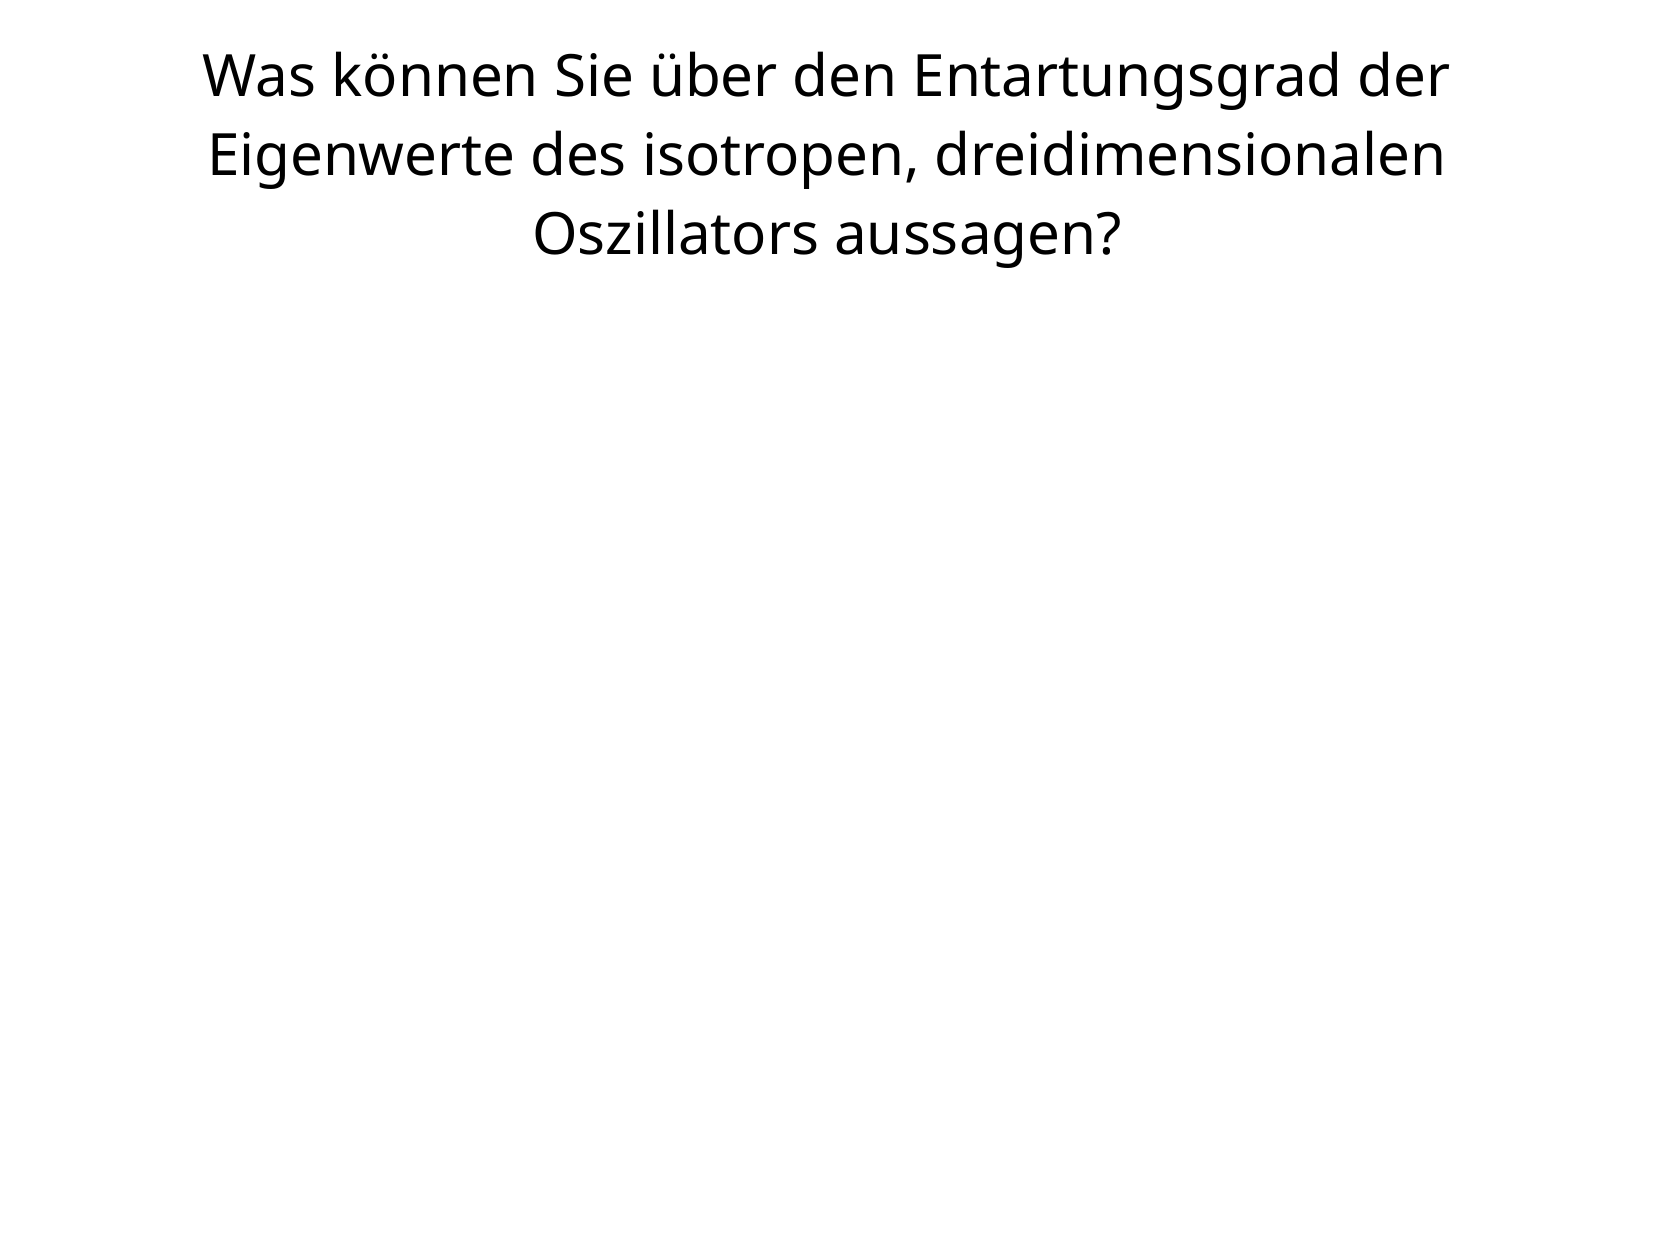

# Was können Sie über den Entartungsgrad der Eigenwerte des isotropen, dreidimensionalen Oszillators aussagen?